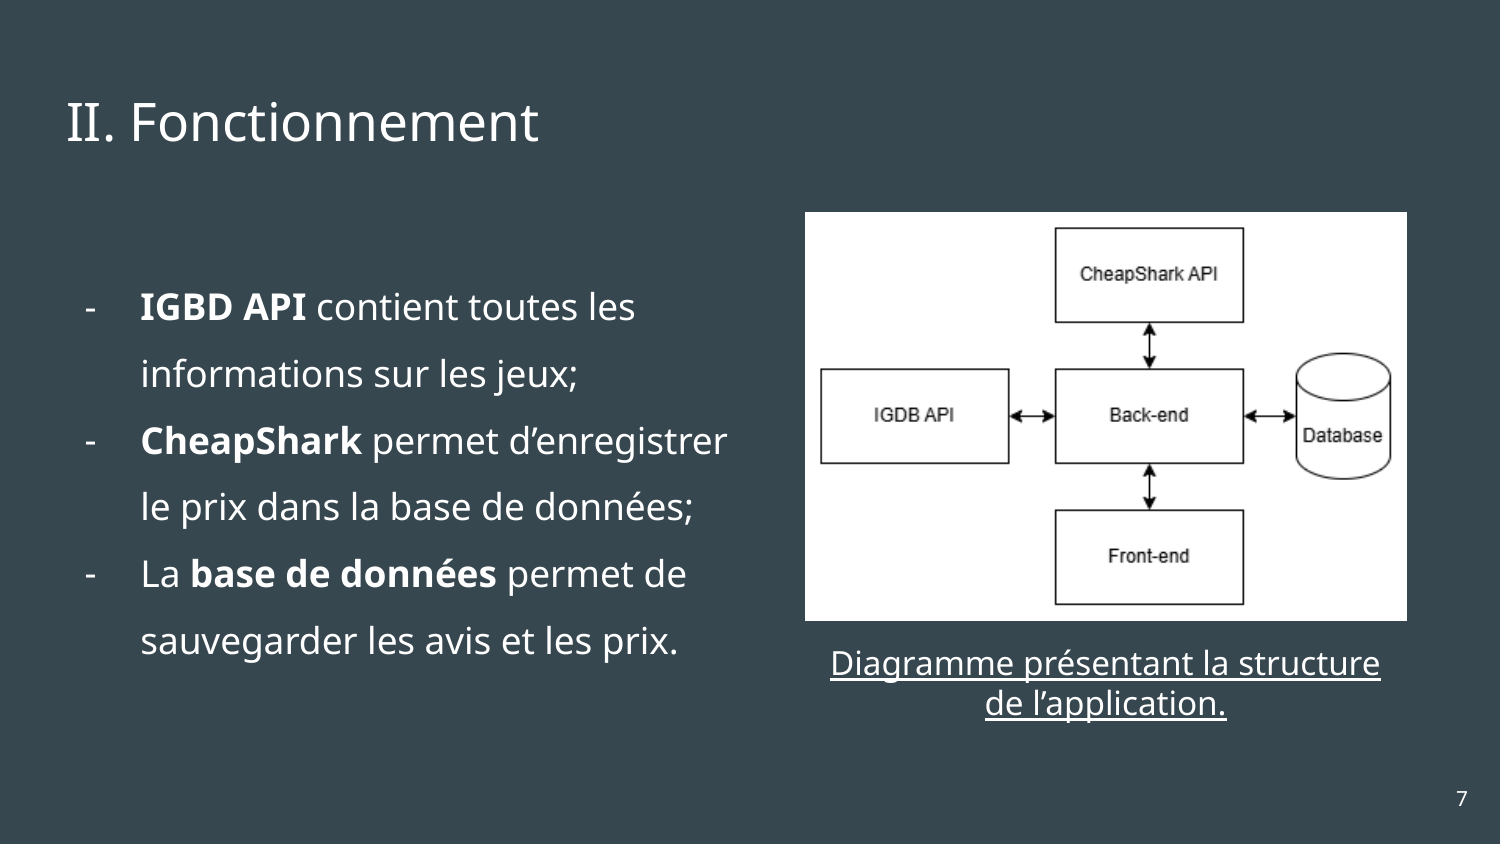

# II. Fonctionnement
IGBD API contient toutes les informations sur les jeux;
CheapShark permet d’enregistrer le prix dans la base de données;
La base de données permet de sauvegarder les avis et les prix.
Diagramme présentant la structure de l’application.